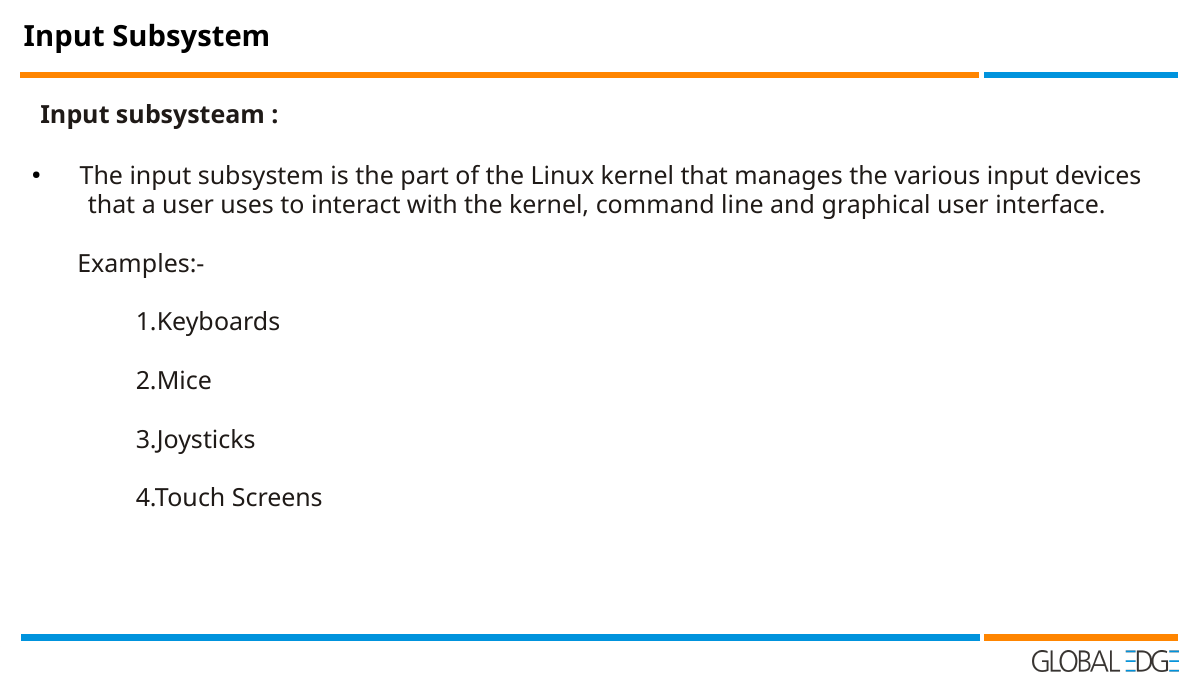

# Input Subsystem
 Input subsysteam :
 The input subsystem is the part of the Linux kernel that manages the various input devices that a user uses to interact with the kernel, command line and graphical user interface.
 Examples:-
 1.Keyboards
 2.Mice
 3.Joysticks
 4.Touch Screens